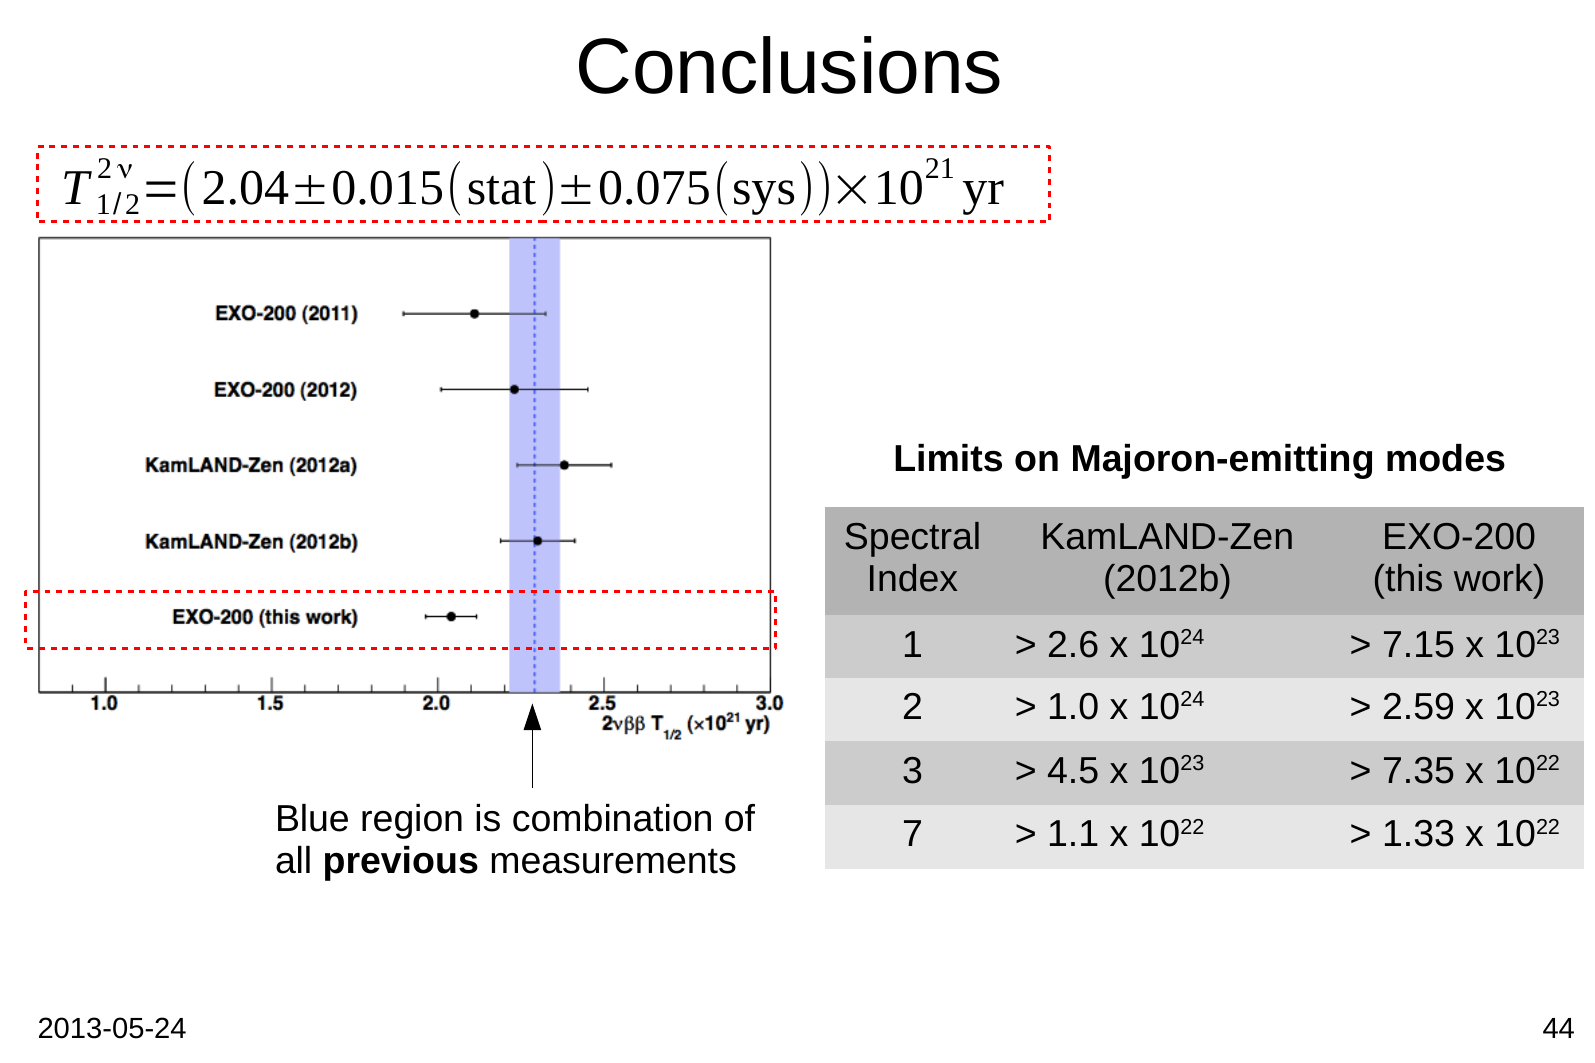

# Conclusions
Limits on Majoron-emitting modes
| Spectral Index | KamLAND-Zen (2012b) | EXO-200 (this work) |
| --- | --- | --- |
| 1 | > 2.6 x 1024 | > 7.15 x 1023 |
| 2 | > 1.0 x 1024 | > 2.59 x 1023 |
| 3 | > 4.5 x 1023 | > 7.35 x 1022 |
| 7 | > 1.1 x 1022 | > 1.33 x 1022 |
Blue region is combination of all previous measurements
2013-05-24
44